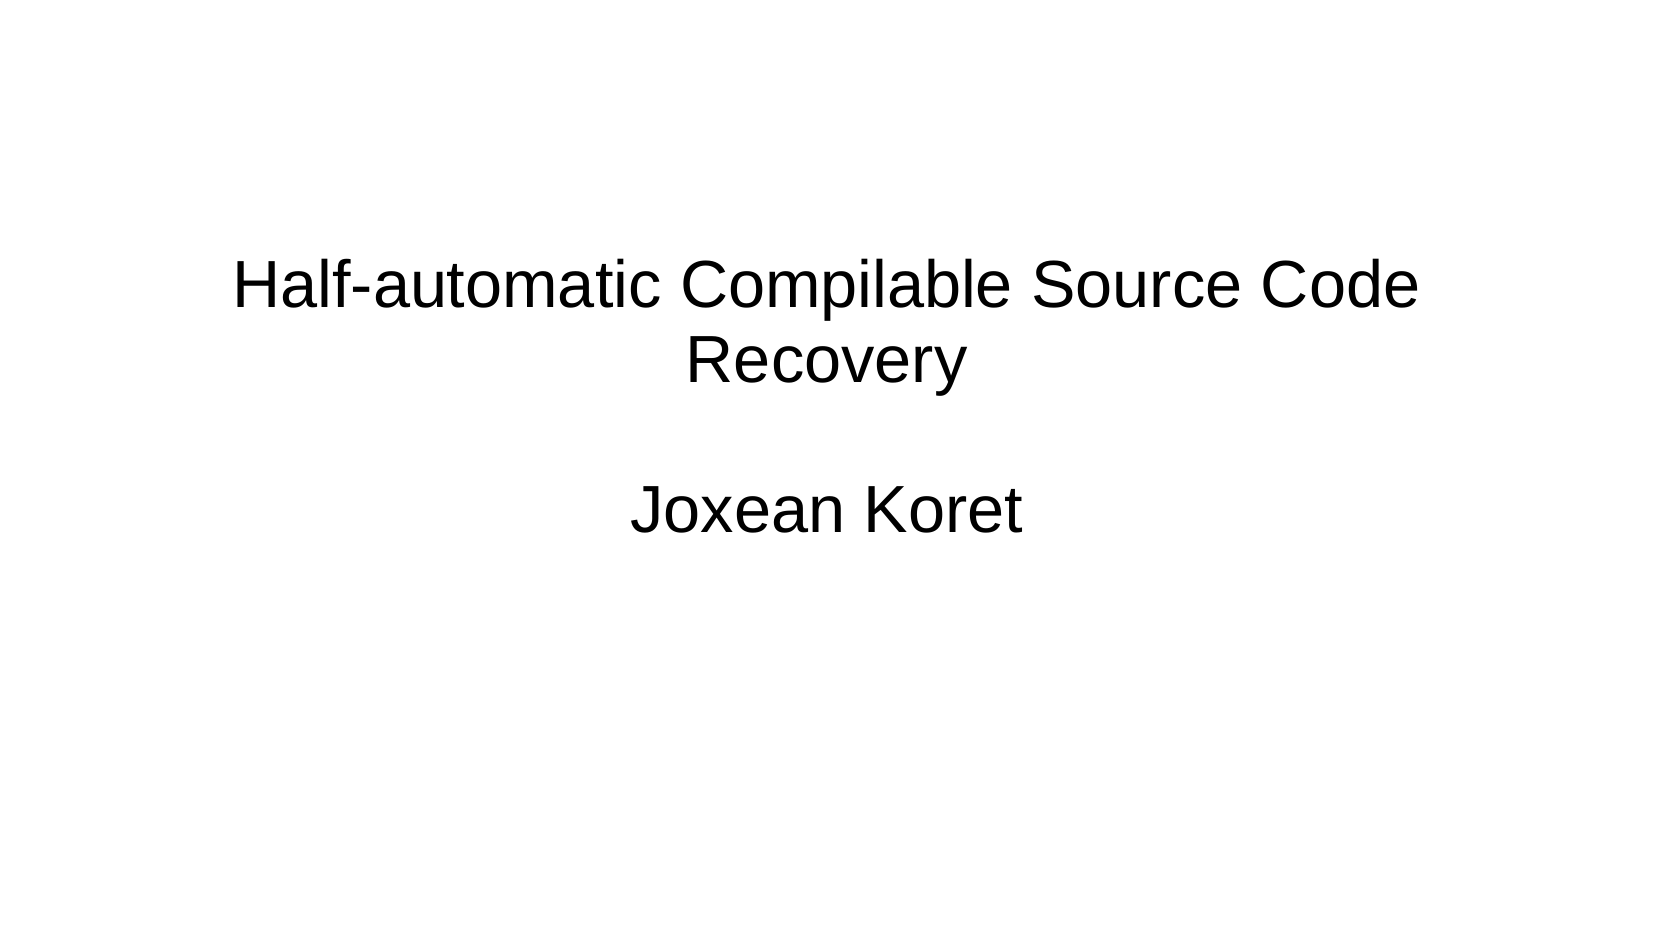

# Half-automatic Compilable Source Code Recovery
Joxean Koret